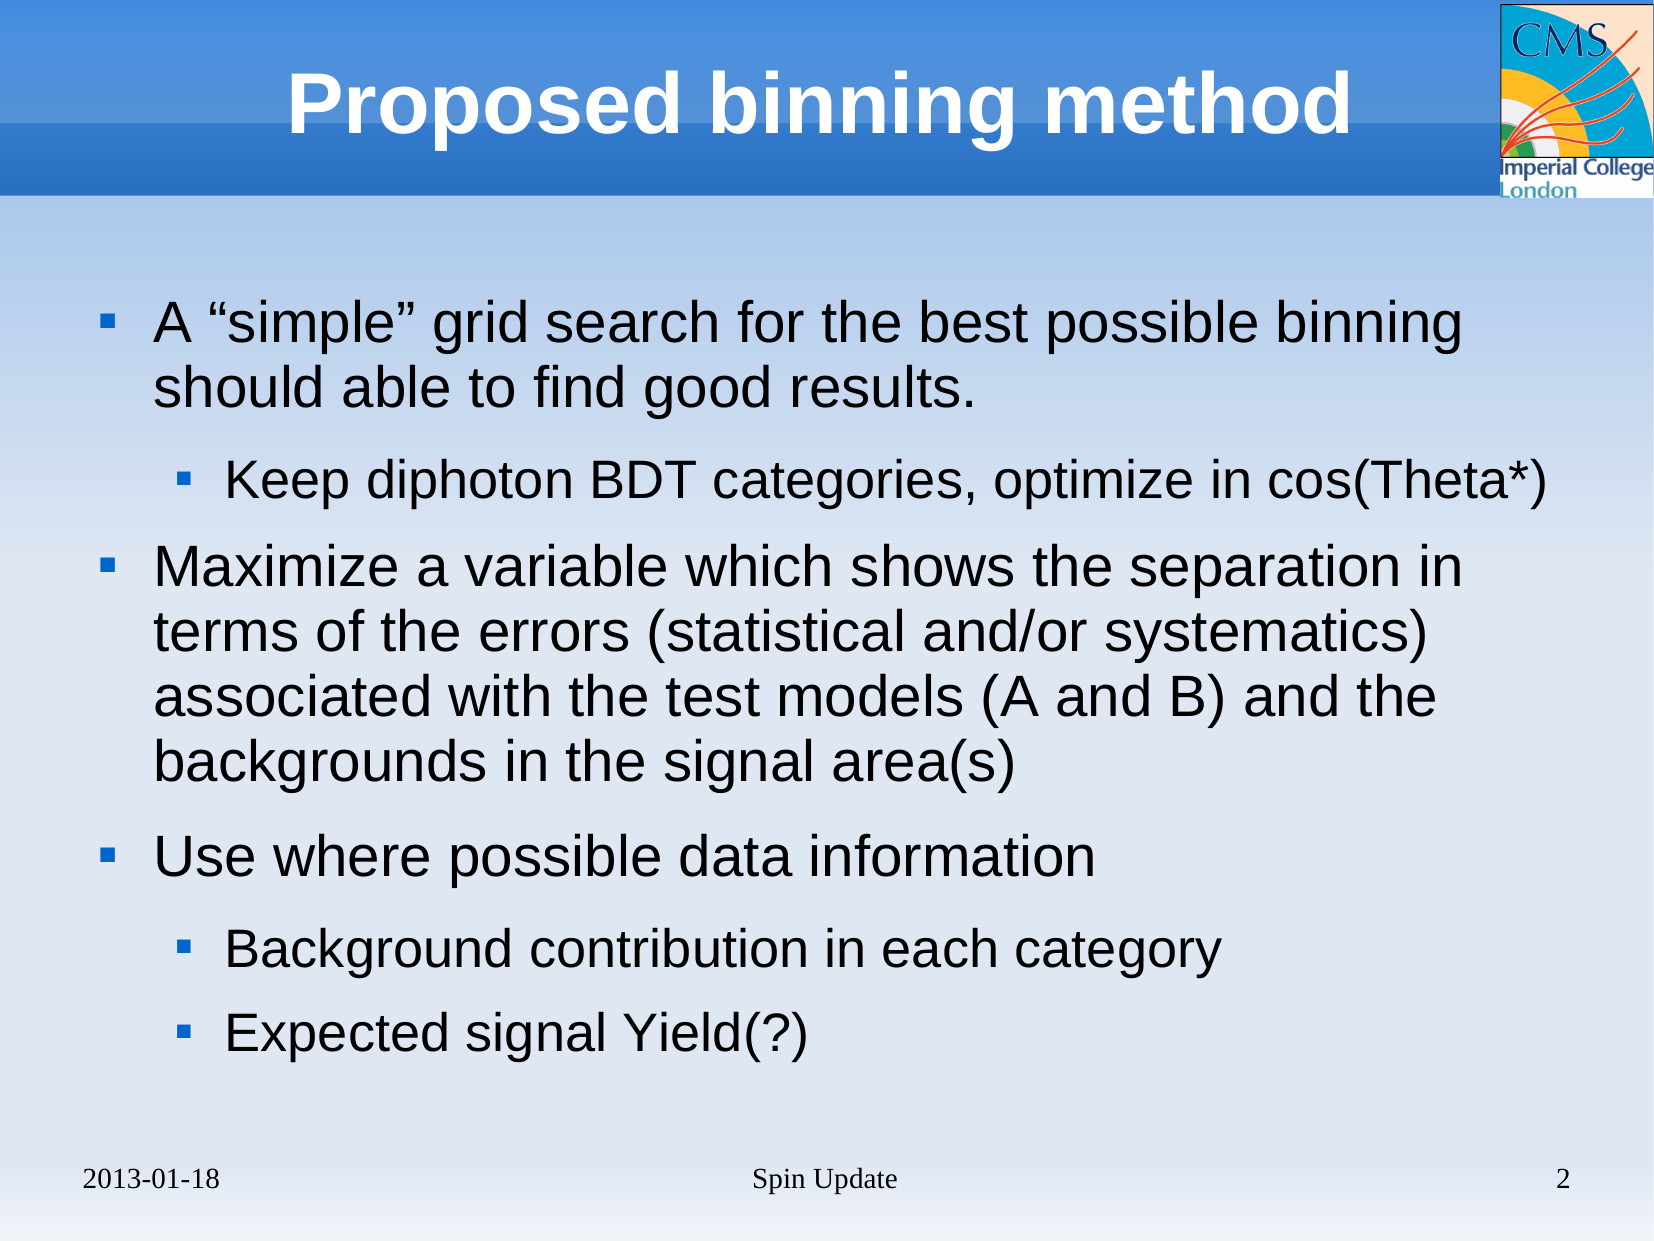

# Proposed binning method
A “simple” grid search for the best possible binning should able to find good results.
Keep diphoton BDT categories, optimize in cos(Theta*)
Maximize a variable which shows the separation in terms of the errors (statistical and/or systematics) associated with the test models (A and B) and the backgrounds in the signal area(s)
Use where possible data information
Background contribution in each category
Expected signal Yield(?)
2013-01-18
Spin Update
2